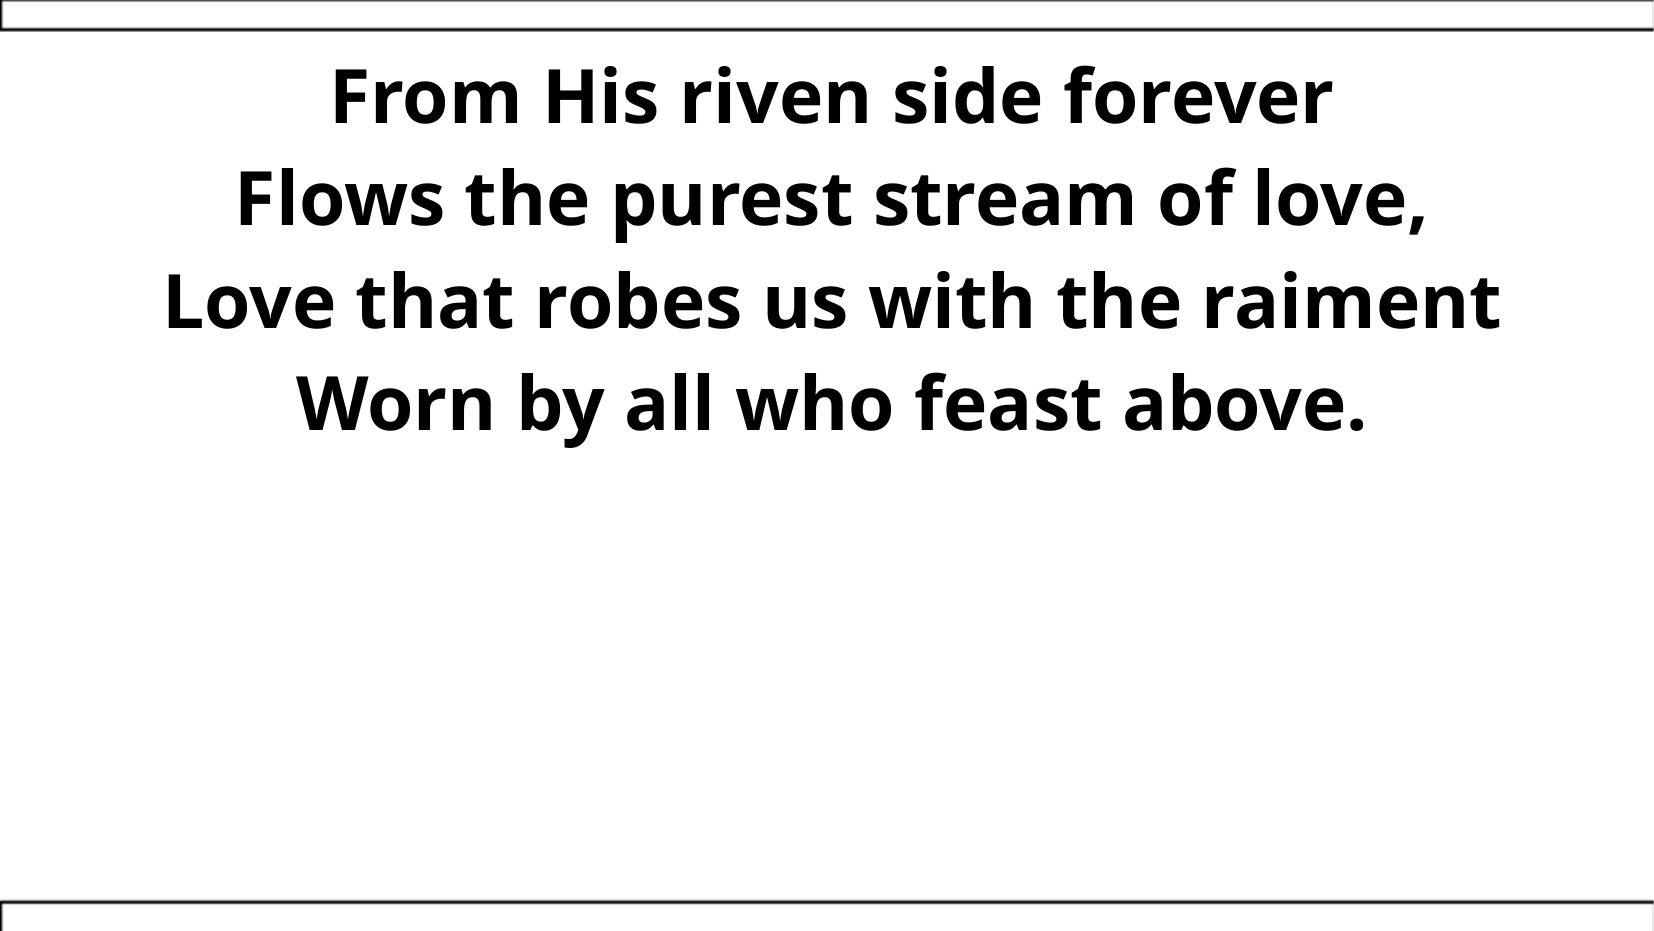

From His riven side forever
Flows the purest stream of love,
Love that robes us with the raiment
Worn by all who feast above.